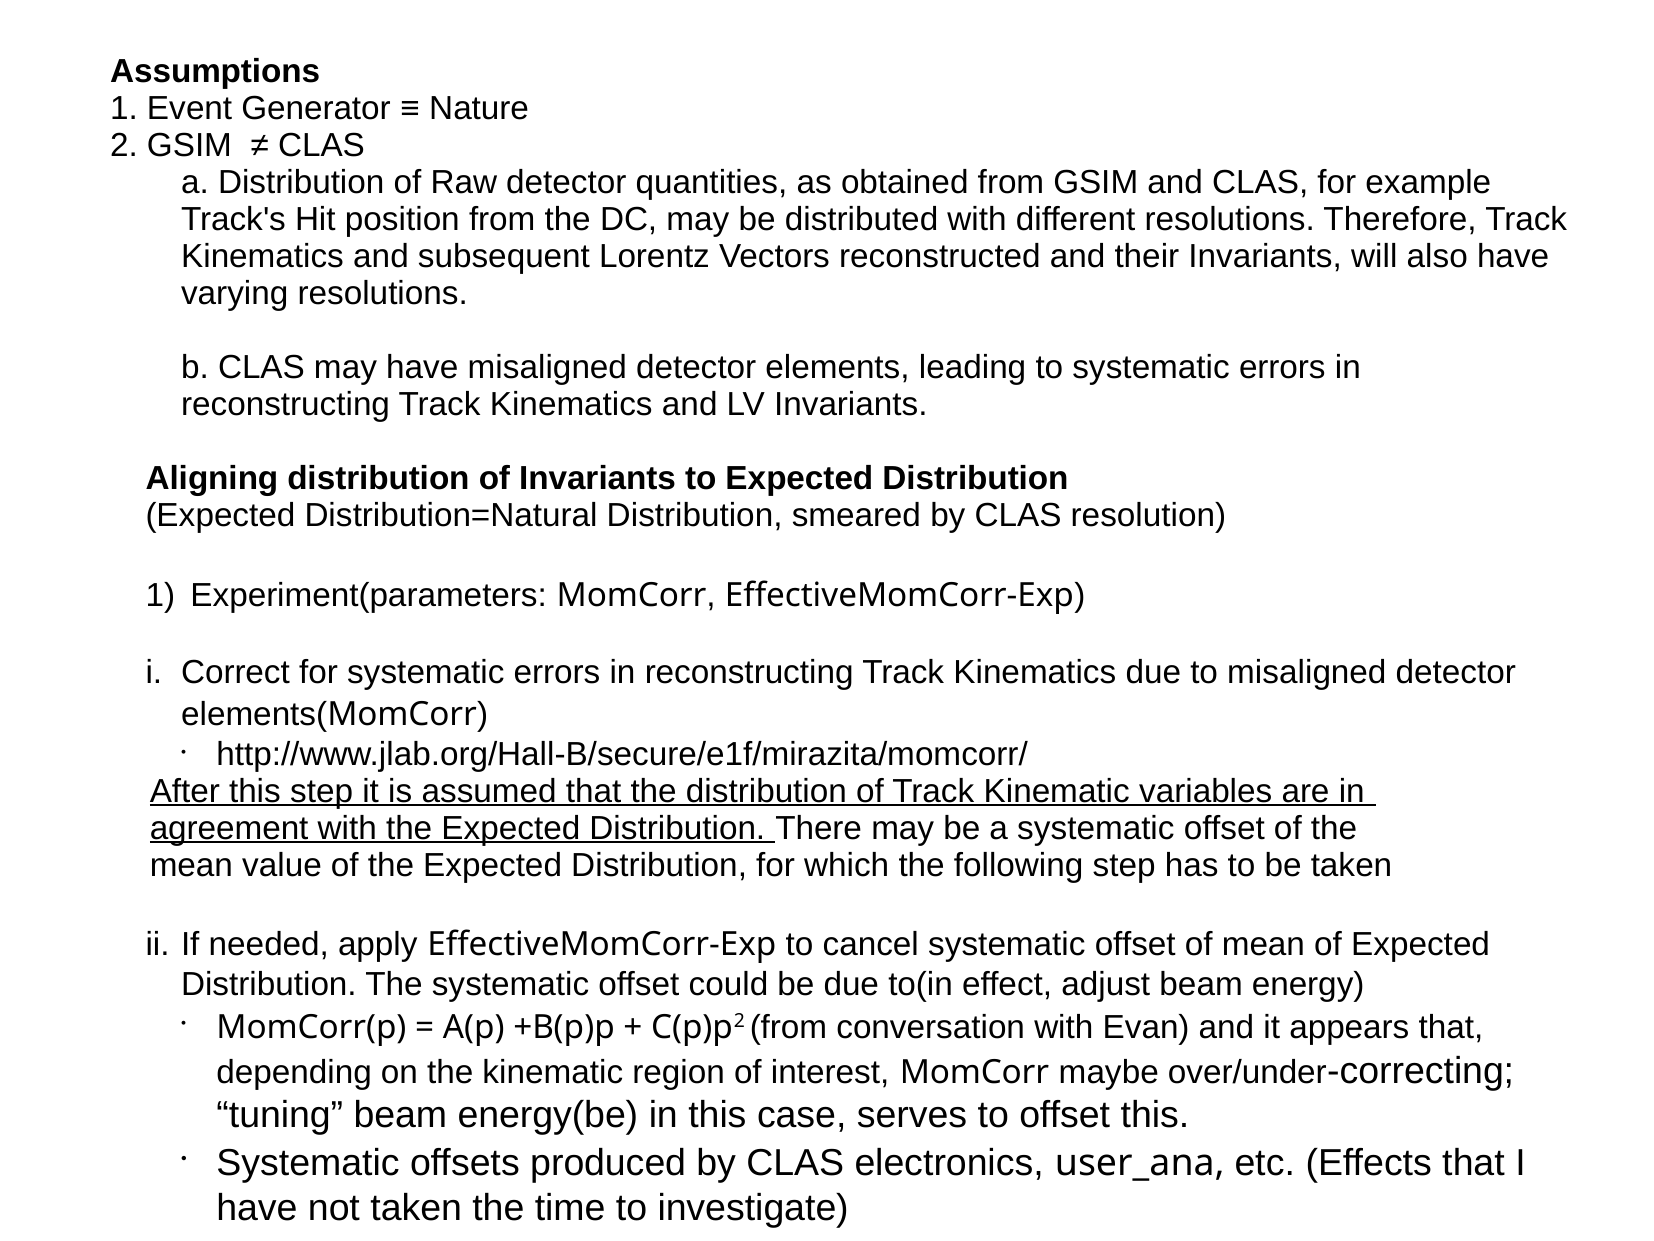

Assumptions
1. Event Generator ≡ Nature
2. GSIM ≠ CLAS
a. Distribution of Raw detector quantities, as obtained from GSIM and CLAS, for example Track's Hit position from the DC, may be distributed with different resolutions. Therefore, Track Kinematics and subsequent Lorentz Vectors reconstructed and their Invariants, will also have varying resolutions.
b. CLAS may have misaligned detector elements, leading to systematic errors in reconstructing Track Kinematics and LV Invariants.
Aligning distribution of Invariants to Expected Distribution
(Expected Distribution=Natural Distribution, smeared by CLAS resolution)
 Experiment(parameters: MomCorr, EffectiveMomCorr-Exp)
Correct for systematic errors in reconstructing Track Kinematics due to misaligned detector elements(MomCorr)
http://www.jlab.org/Hall-B/secure/e1f/mirazita/momcorr/
	After this step it is assumed that the distribution of Track Kinematic variables are in 				agreement with the Expected Distribution. There may be a systematic offset of the 				mean value of the Expected Distribution, for which the following step has to be taken
If needed, apply EffectiveMomCorr-Exp to cancel systematic offset of mean of Expected Distribution. The systematic offset could be due to(in effect, adjust beam energy)
MomCorr(p) = A(p) +B(p)p + C(p)p2 (from conversation with Evan) and it appears that, depending on the kinematic region of interest, MomCorr maybe over/under-correcting; “tuning” beam energy(be) in this case, serves to offset this.
Systematic offsets produced by CLAS electronics, user_ana, etc. (Effects that I have not taken the time to investigate)